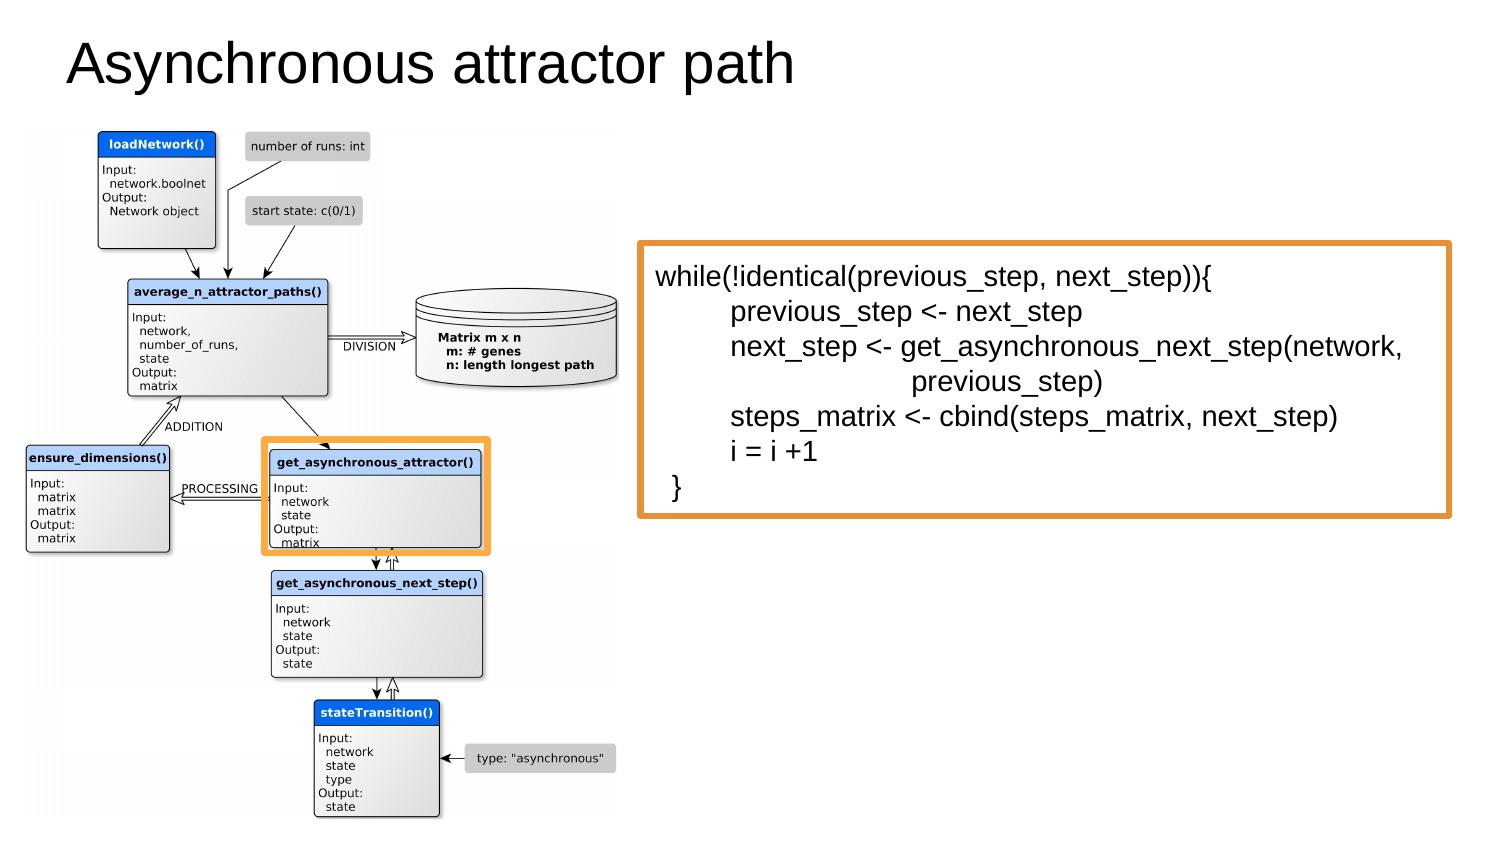

# Asynchronous attractor path
while(!identical(previous_step, next_step)){
	previous_step <- next_step
	next_step <- get_asynchronous_next_step(network,
 previous_step)
	steps_matrix <- cbind(steps_matrix, next_step)
	i = i +1
 }